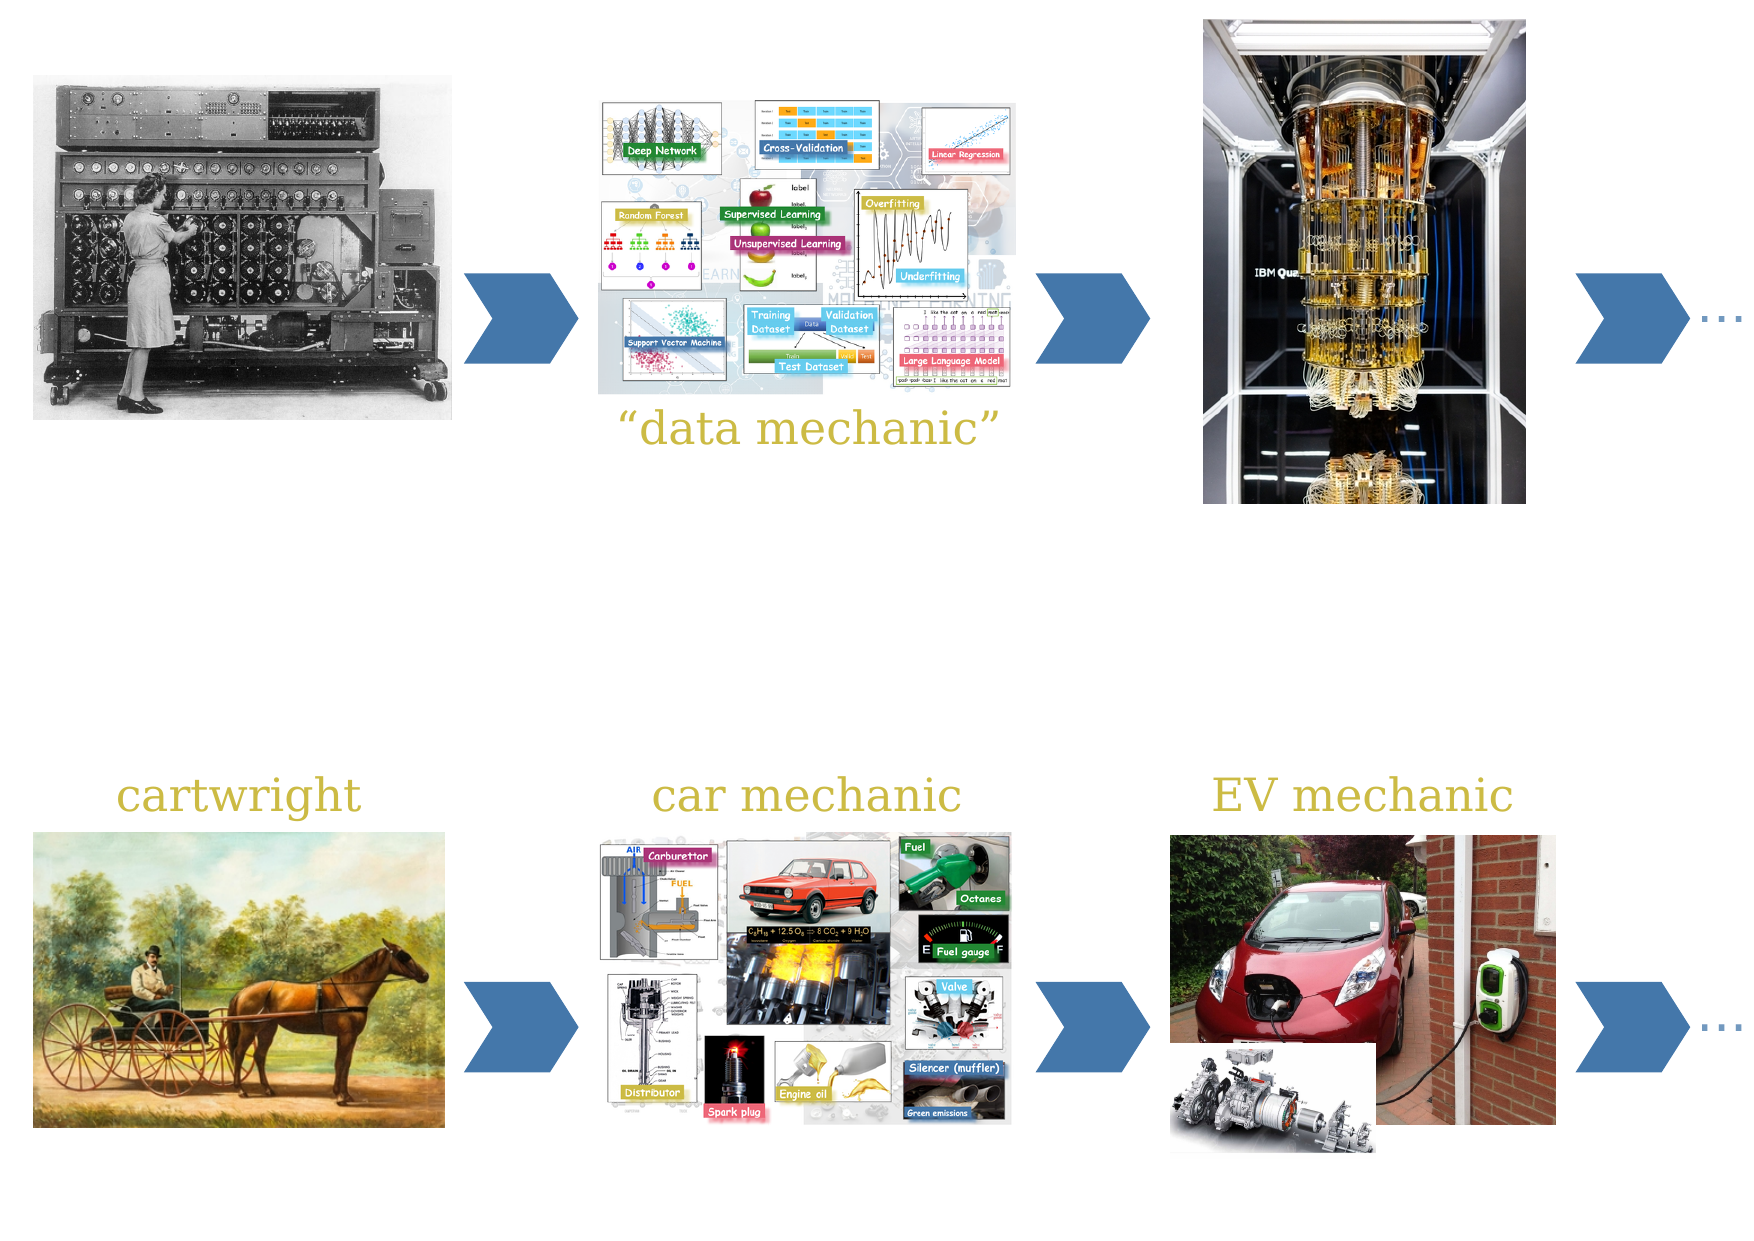

...
“data mechanic”
car mechanic
cartwright
EV mechanic
...